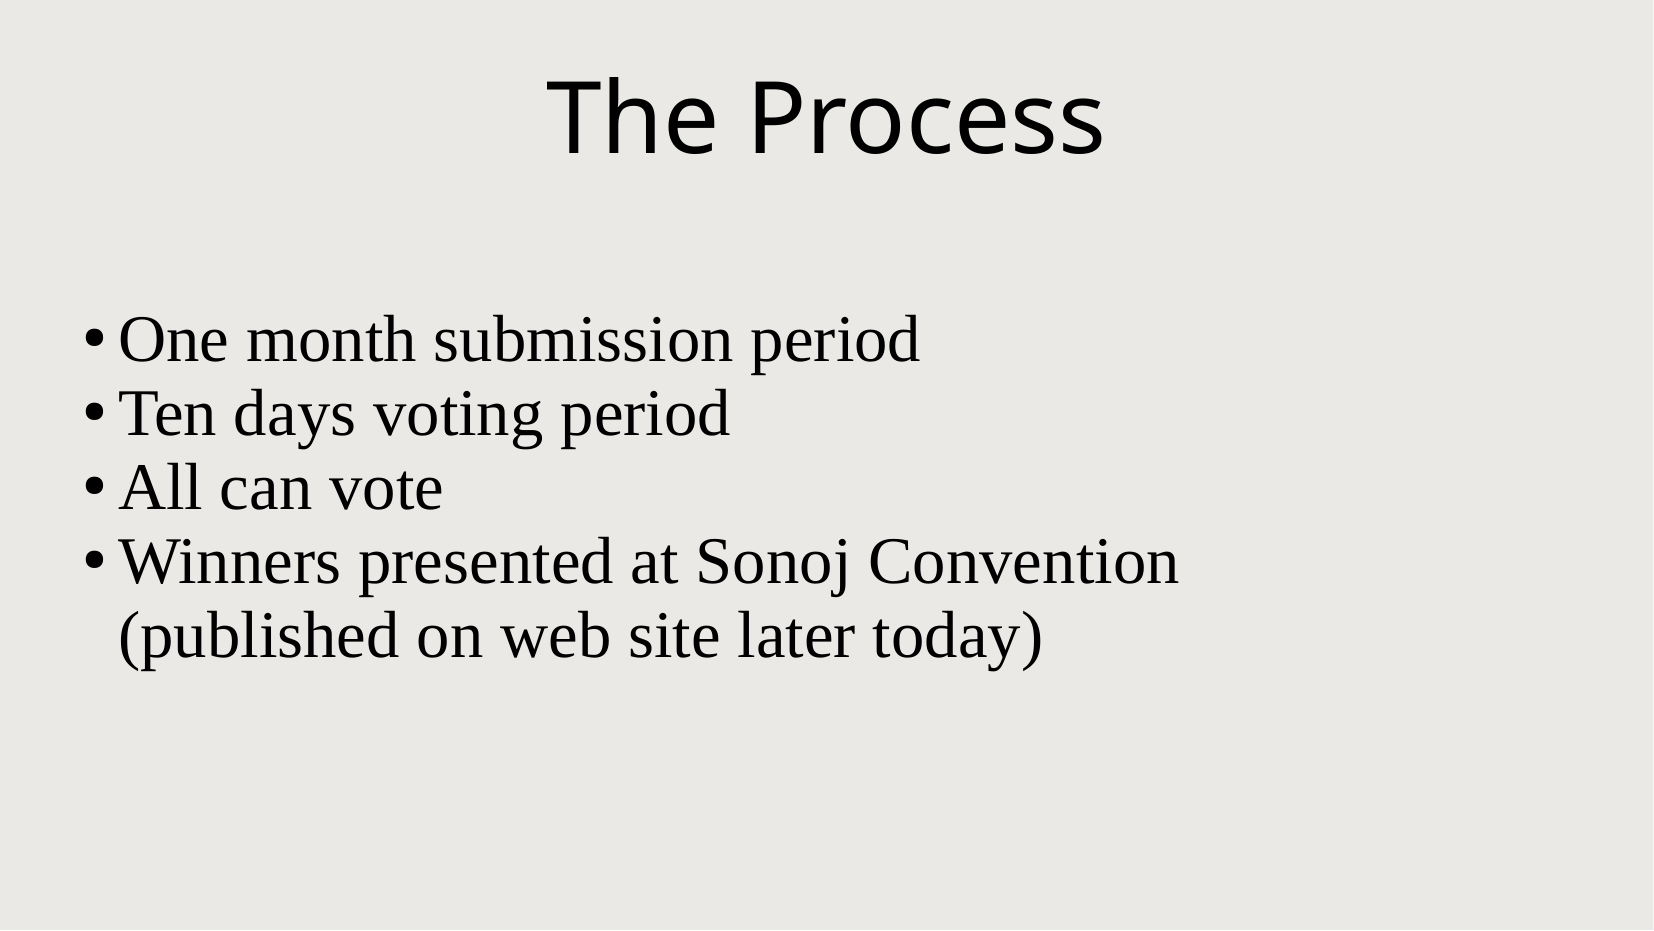

The Process
# One month submission period
Ten days voting period
All can vote
Winners presented at Sonoj Convention
(published on web site later today)